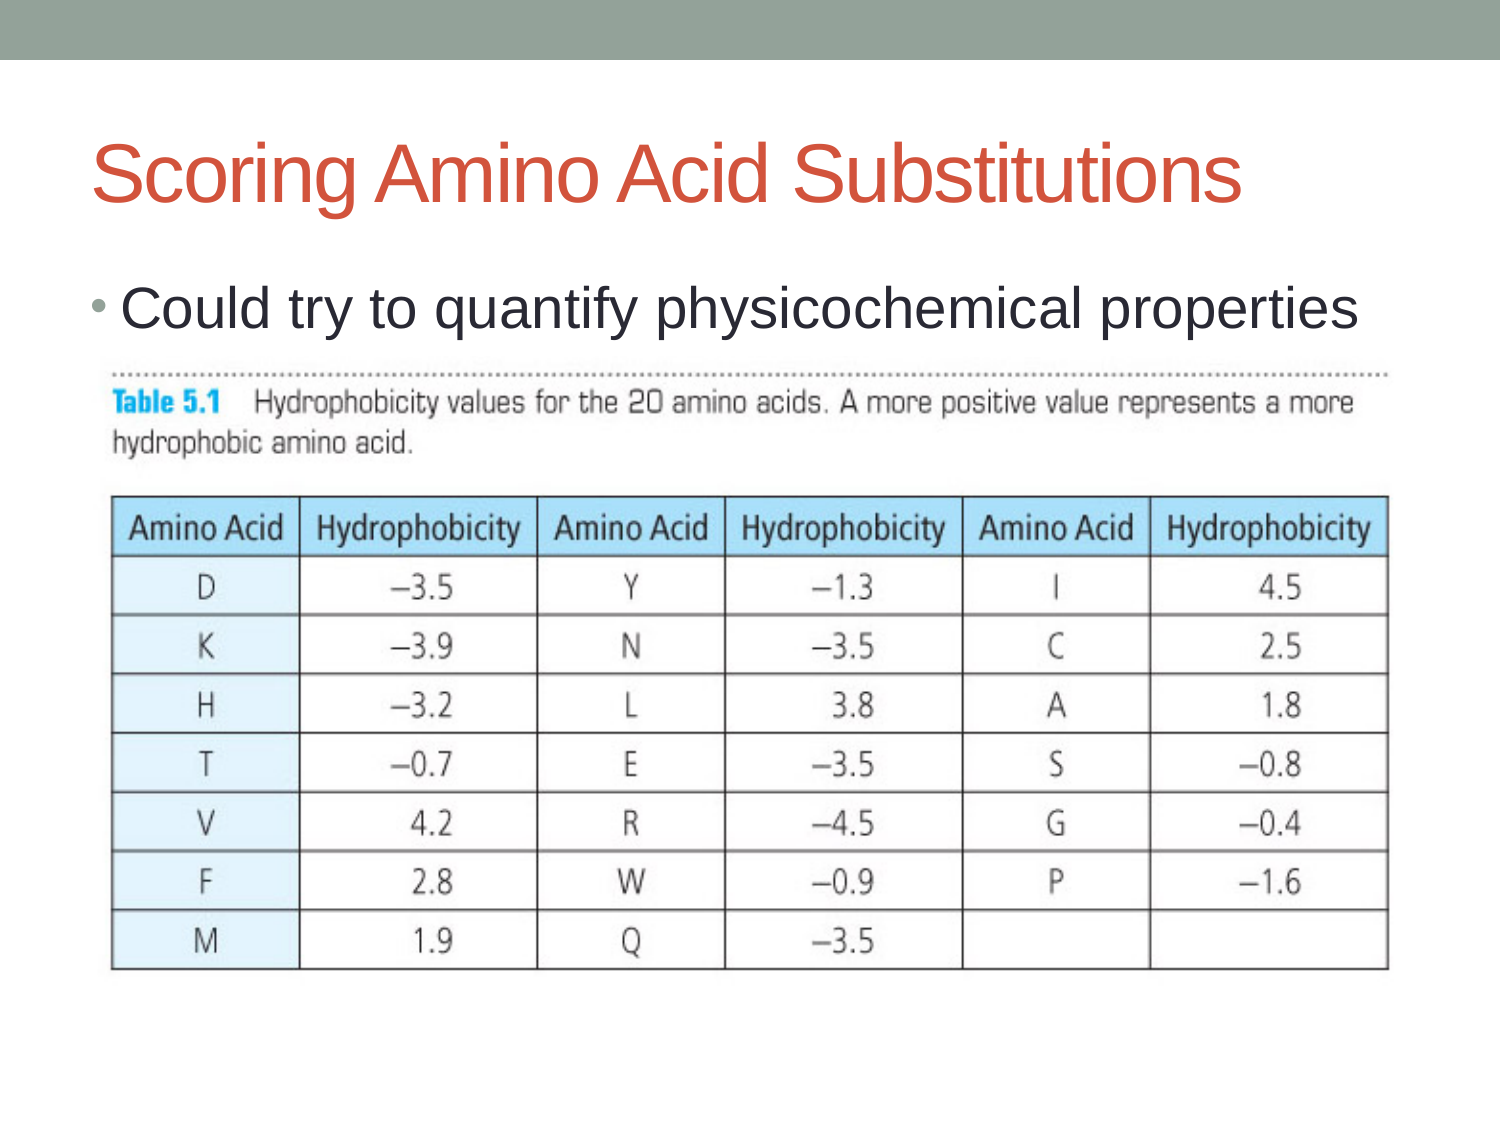

# Scoring Amino Acid Substitutions
Could try to quantify physicochemical properties